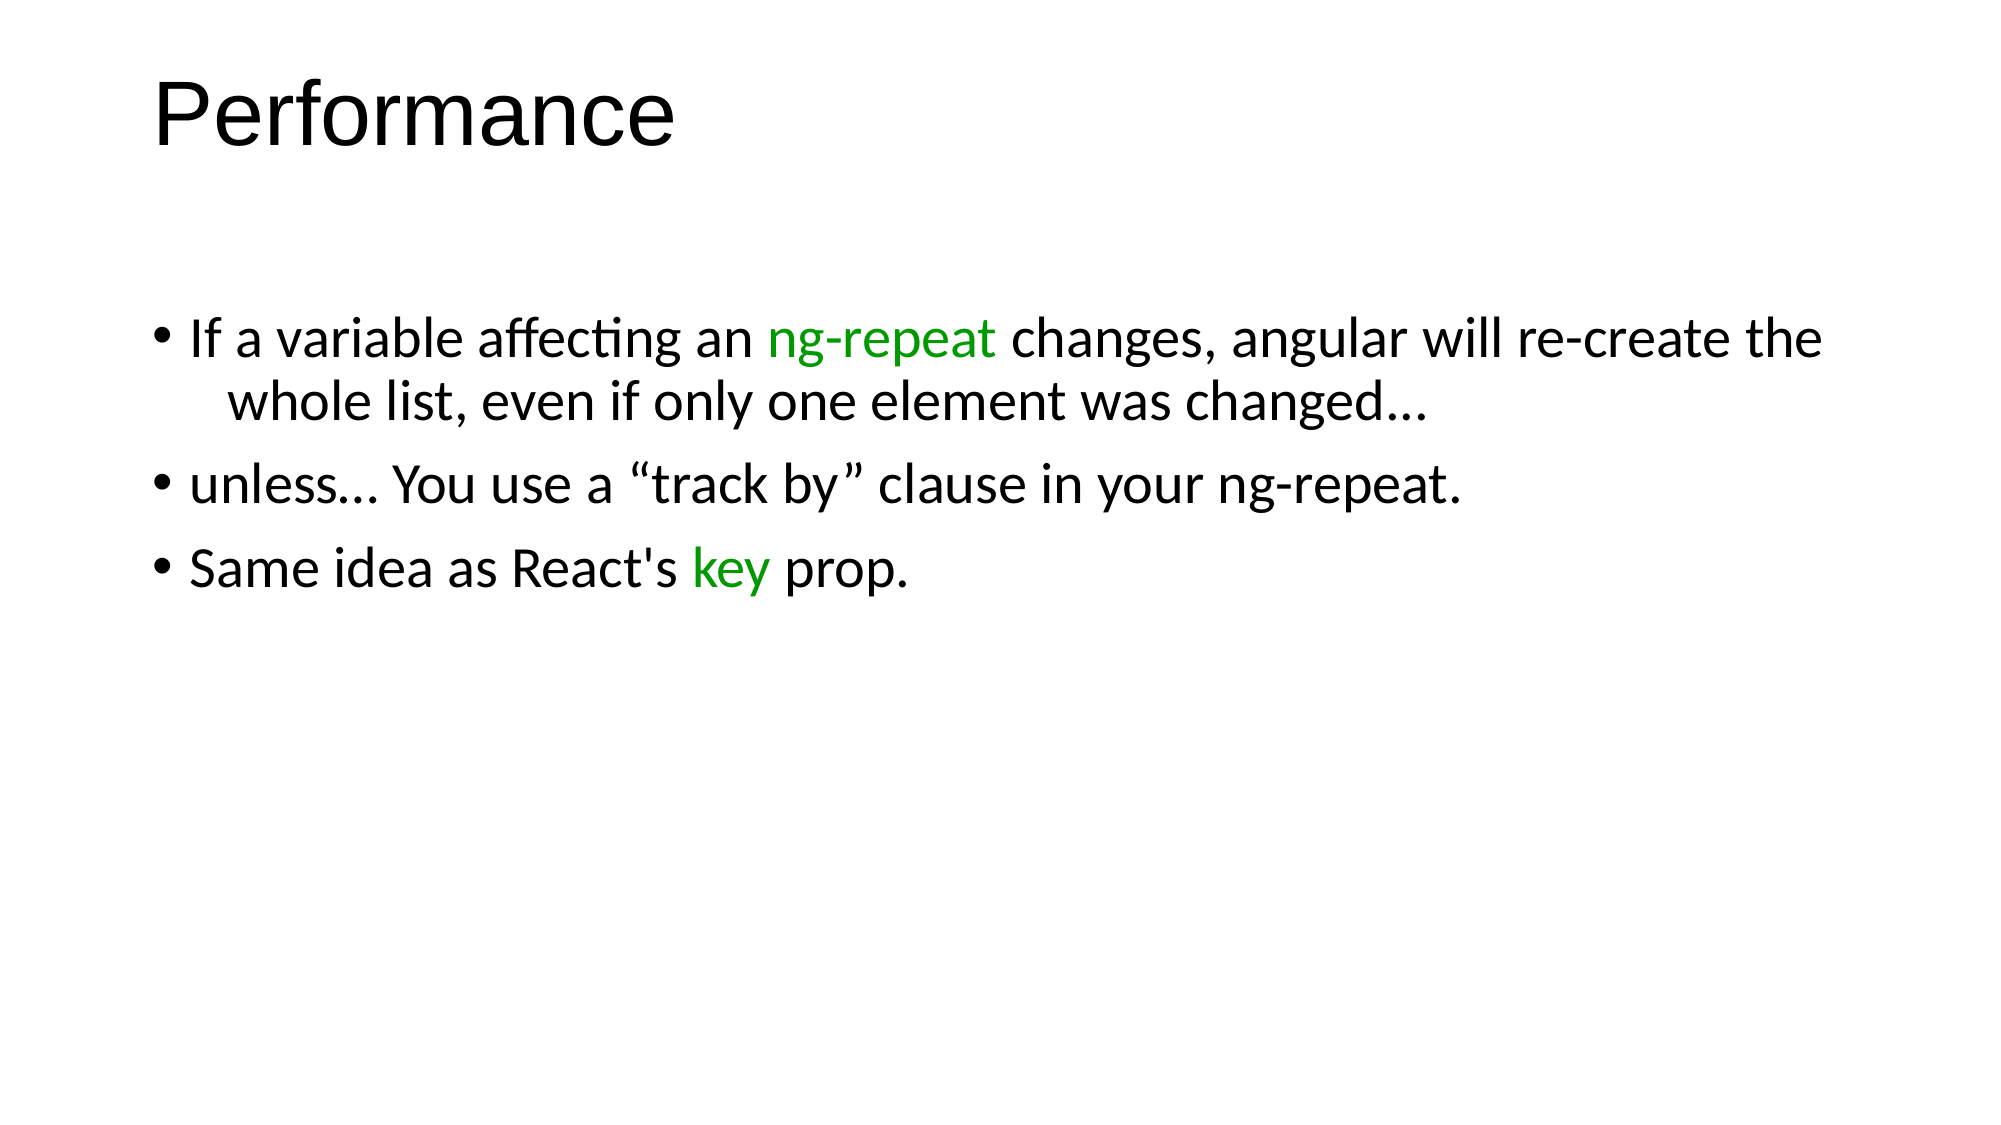

# Performance
If a variable affecting an ng-repeat changes, angular will re-create the whole list, even if only one element was changed...
unless… You use a “track by” clause in your ng-repeat.
Same idea as React's key prop.